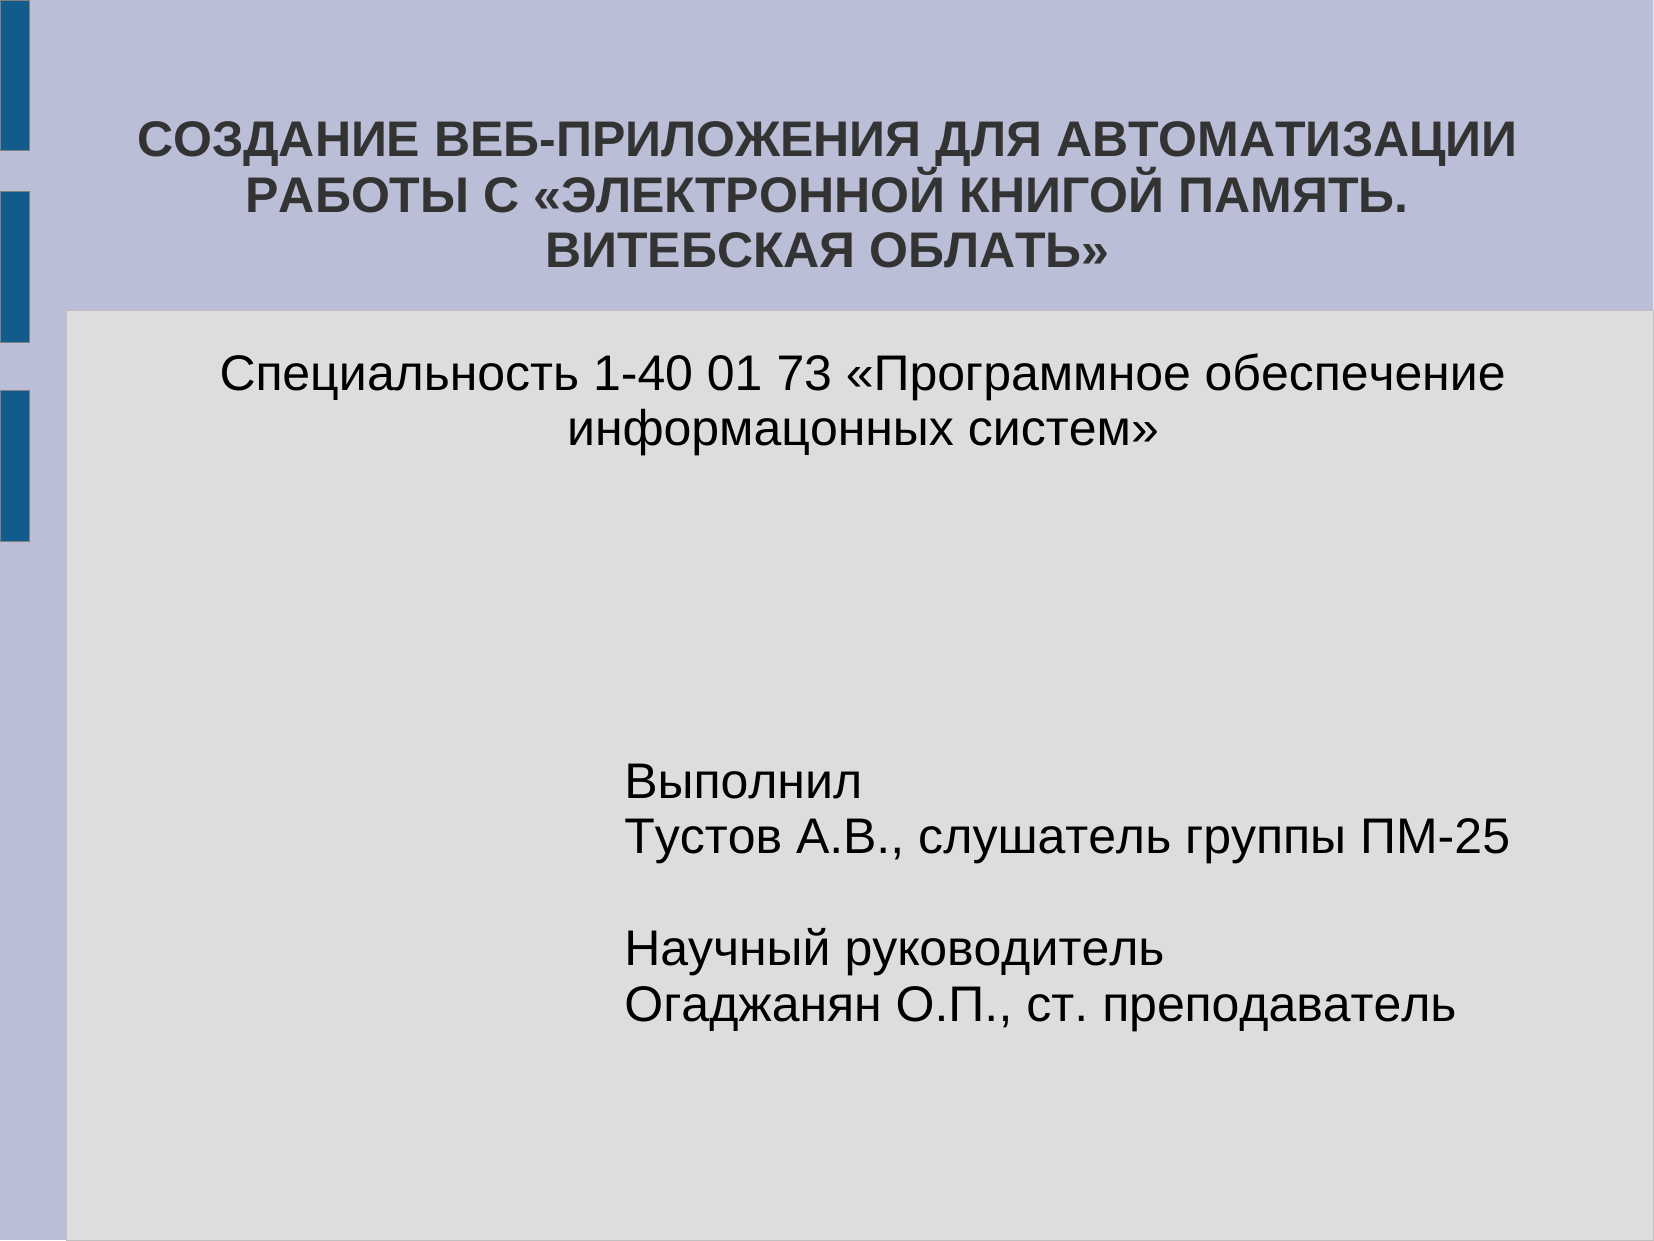

# СОЗДАНИЕ ВЕБ-ПРИЛОЖЕНИЯ ДЛЯ АВТОМАТИЗАЦИИ РАБОТЫ С «ЭЛЕКТРОННОЙ КНИГОЙ ПАМЯТЬ. ВИТЕБСКАЯ ОБЛАТЬ»
Специальность 1-40 01 73 «Программное обеспечение информацонных систем»
Выполнил
Тустов А.В., слушатель группы ПМ-25
Научный руководитель
Огаджанян О.П., ст. преподаватель